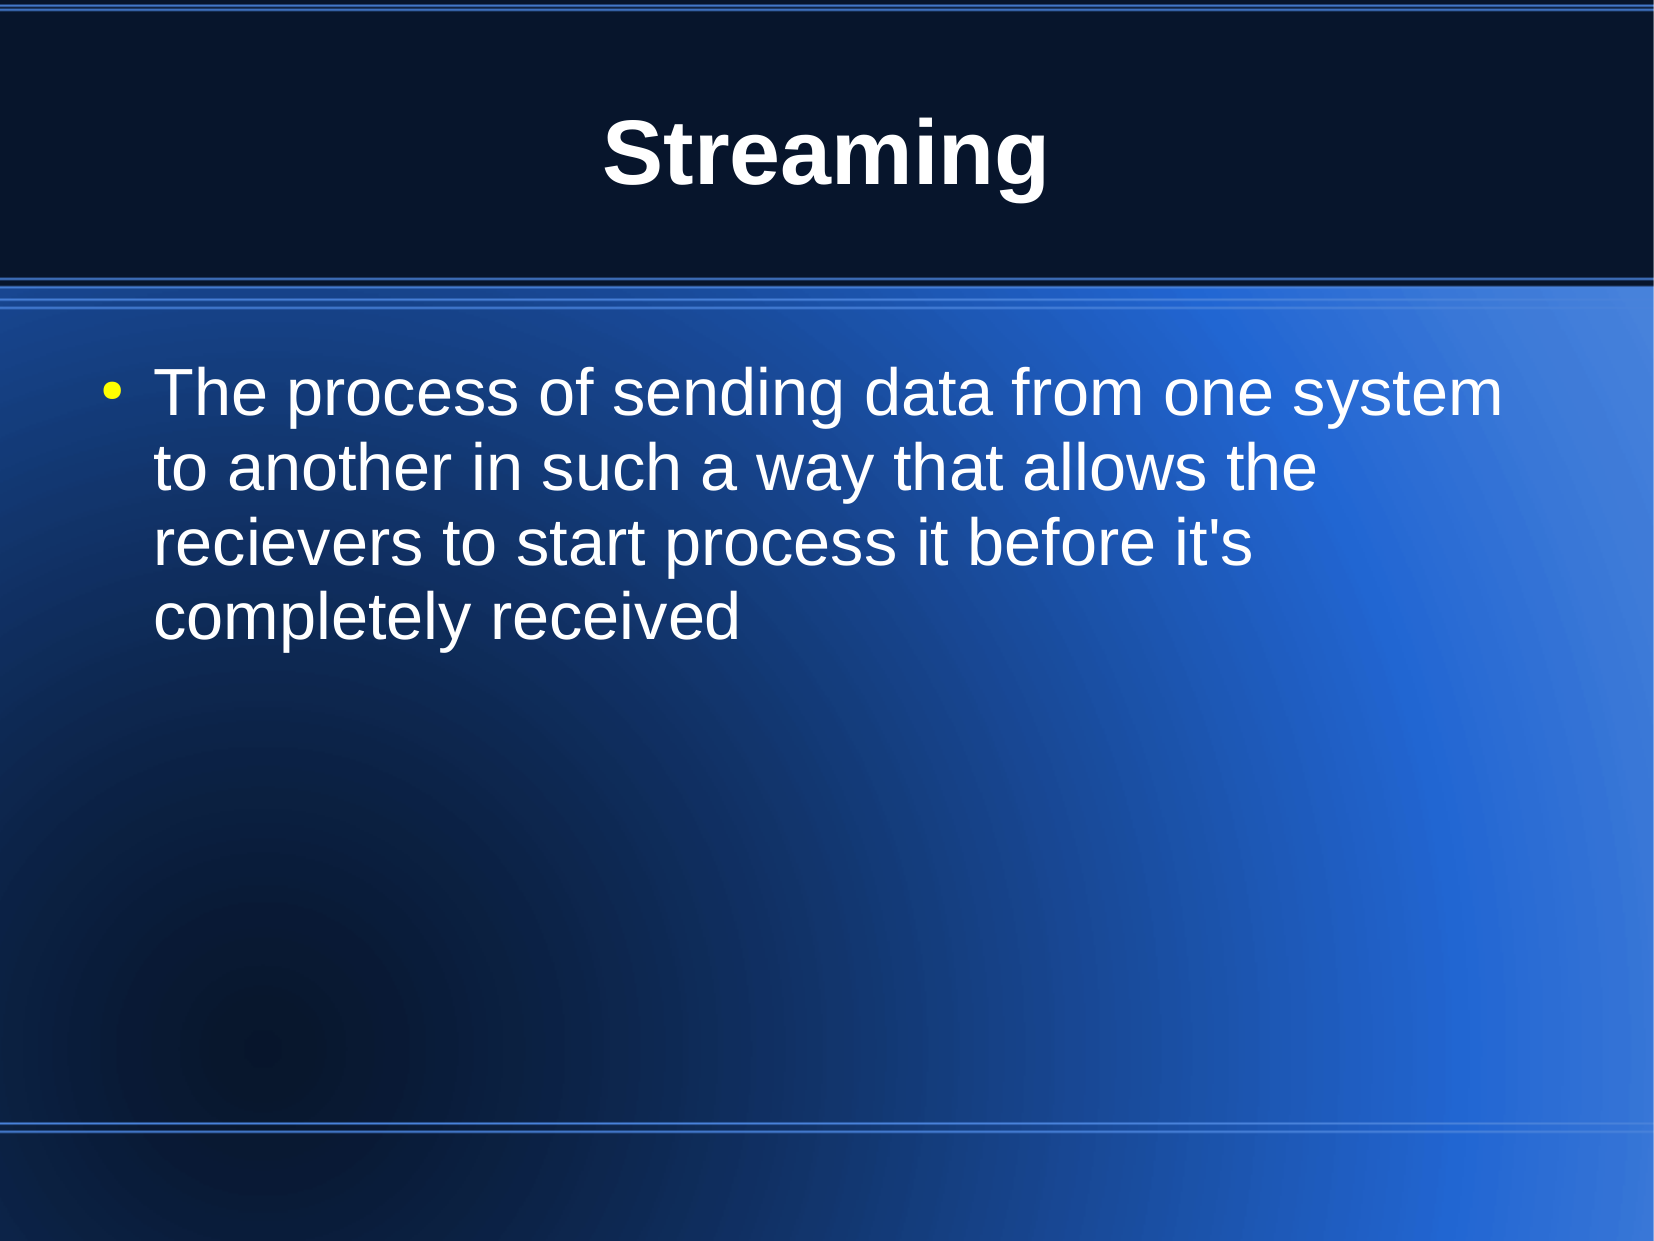

# Streaming
The process of sending data from one system to another in such a way that allows the recievers to start process it before it's completely received